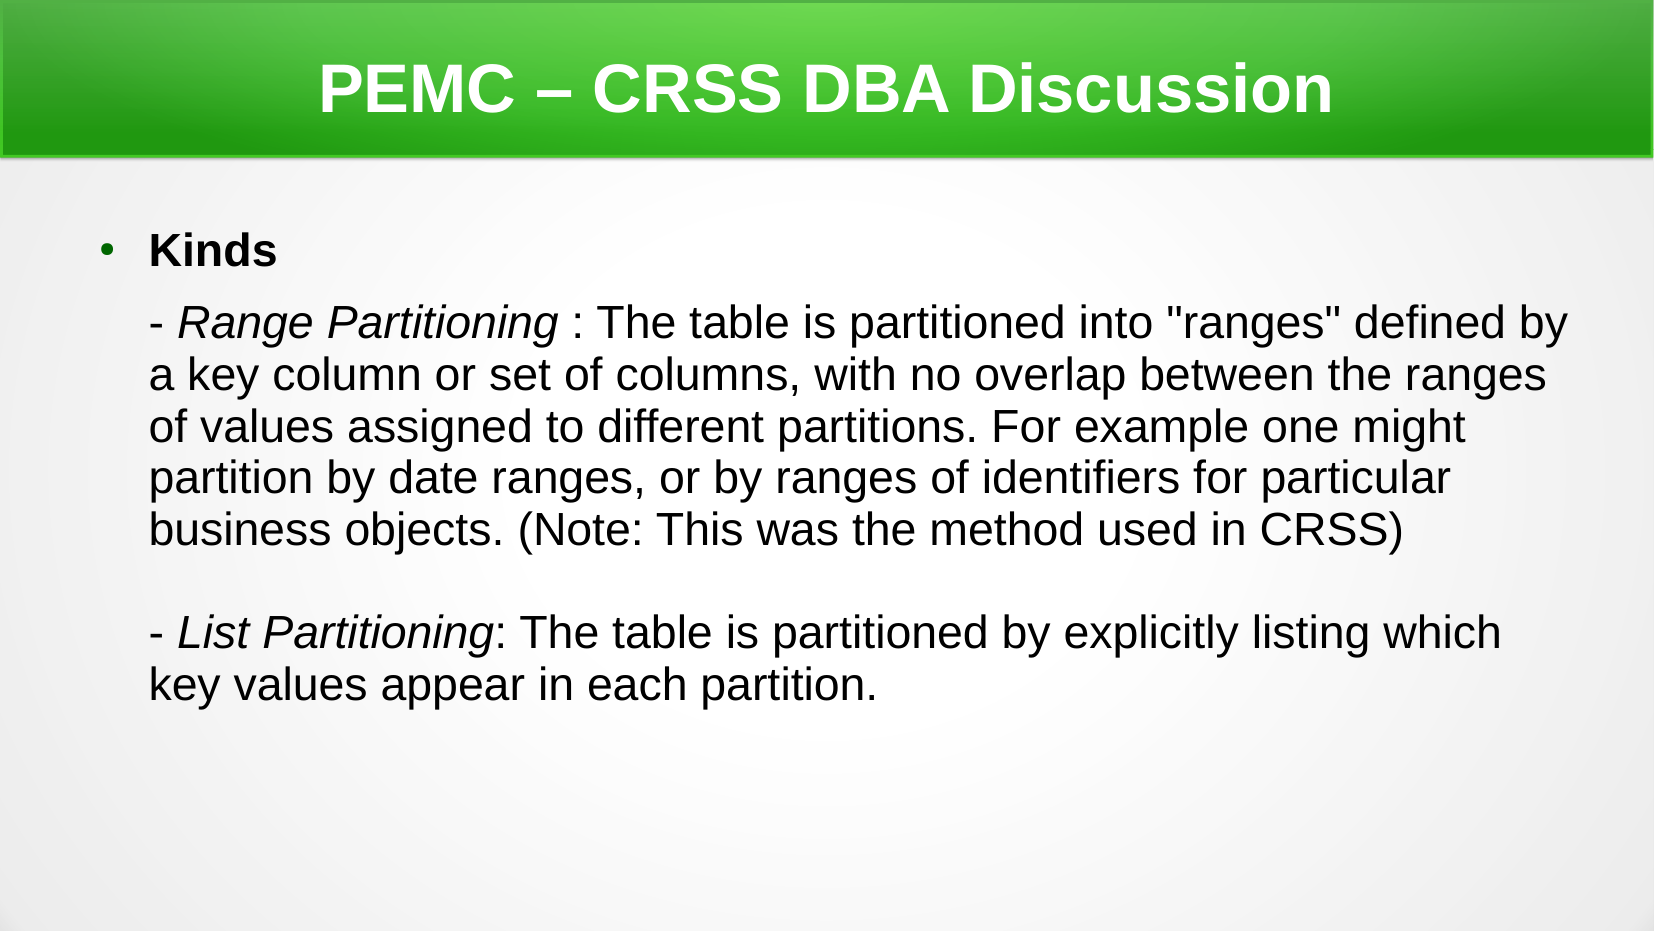

# PEMC – CRSS DBA Discussion
Kinds
- Range Partitioning : The table is partitioned into "ranges" defined by a key column or set of columns, with no overlap between the ranges of values assigned to different partitions. For example one might partition by date ranges, or by ranges of identifiers for particular business objects. (Note: This was the method used in CRSS)
- List Partitioning: The table is partitioned by explicitly listing which key values appear in each partition.